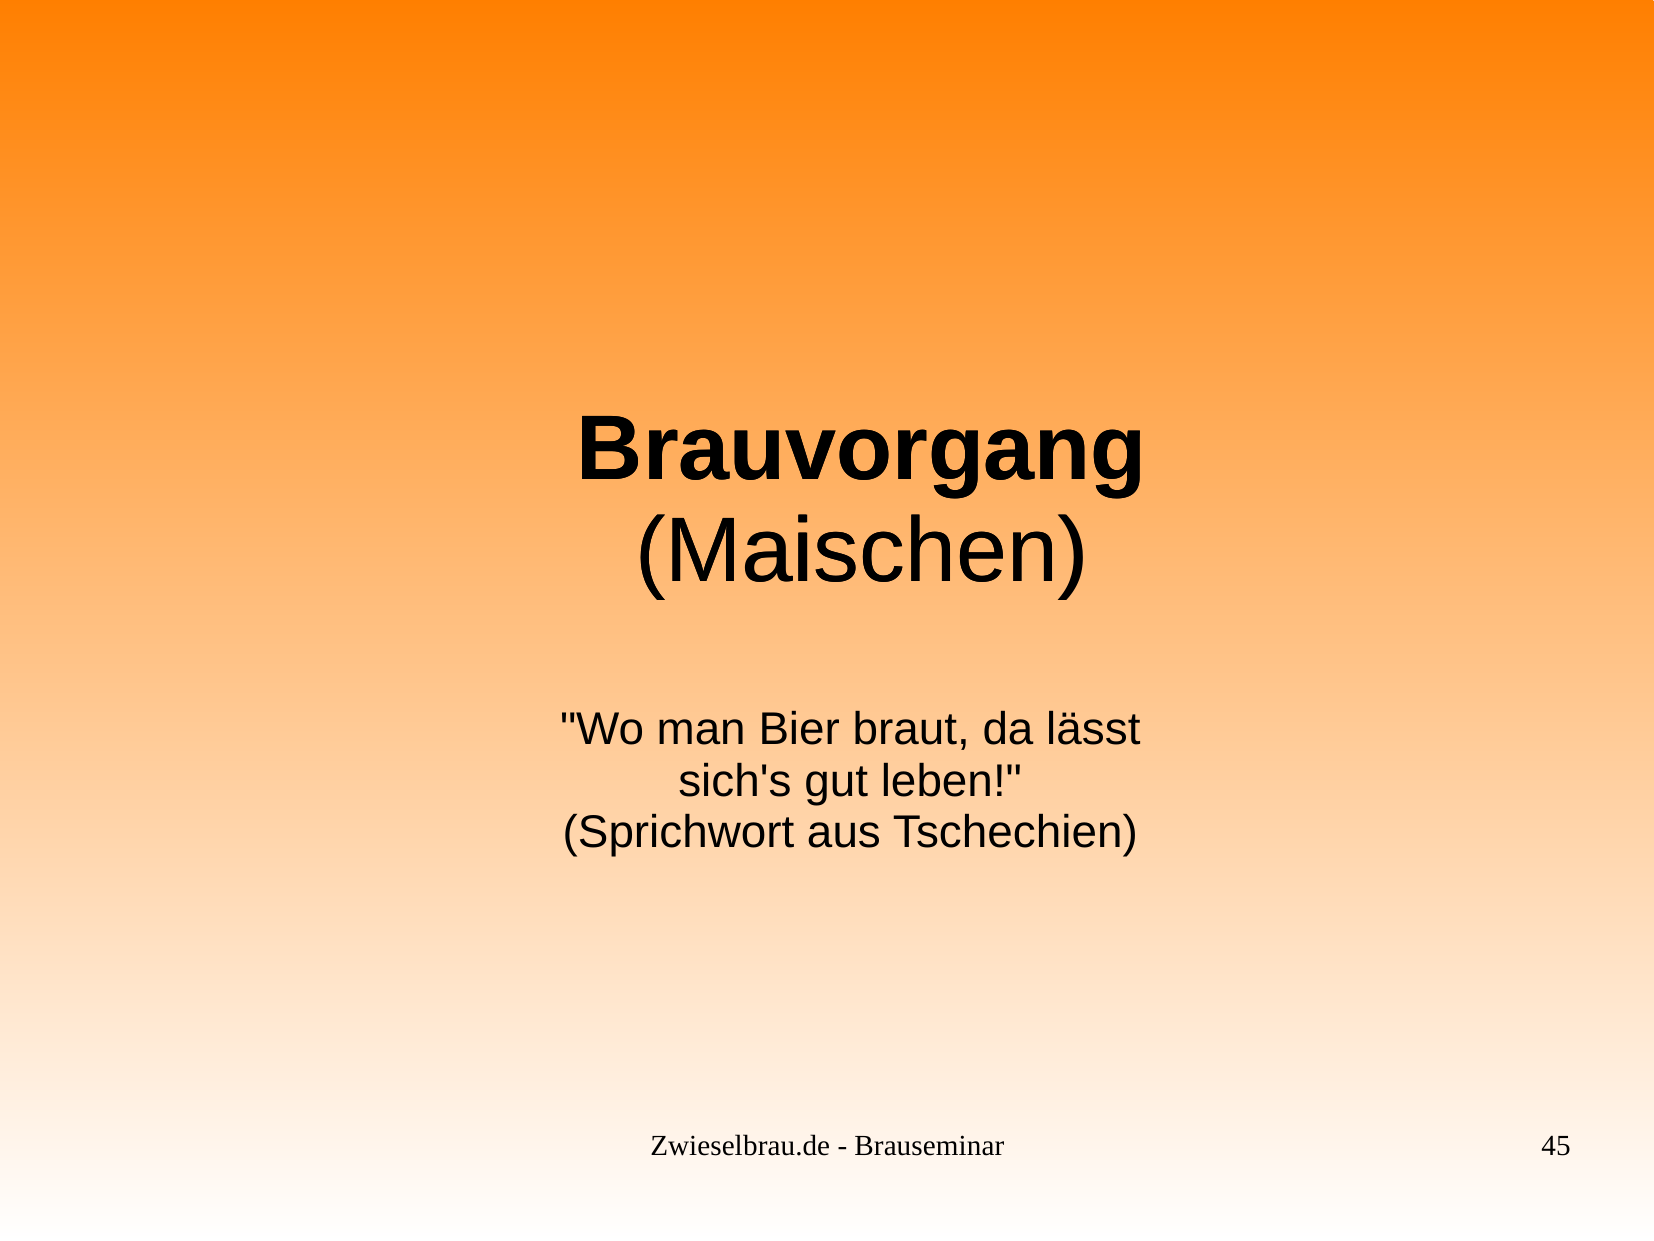

# Brauvorgang (Maischen)
Brauvorgang
(Maischen)
"Wo man Bier braut, da lässt sich's gut leben!"
(Sprichwort aus Tschechien)
Zwieselbrau.de - Brauseminar
45